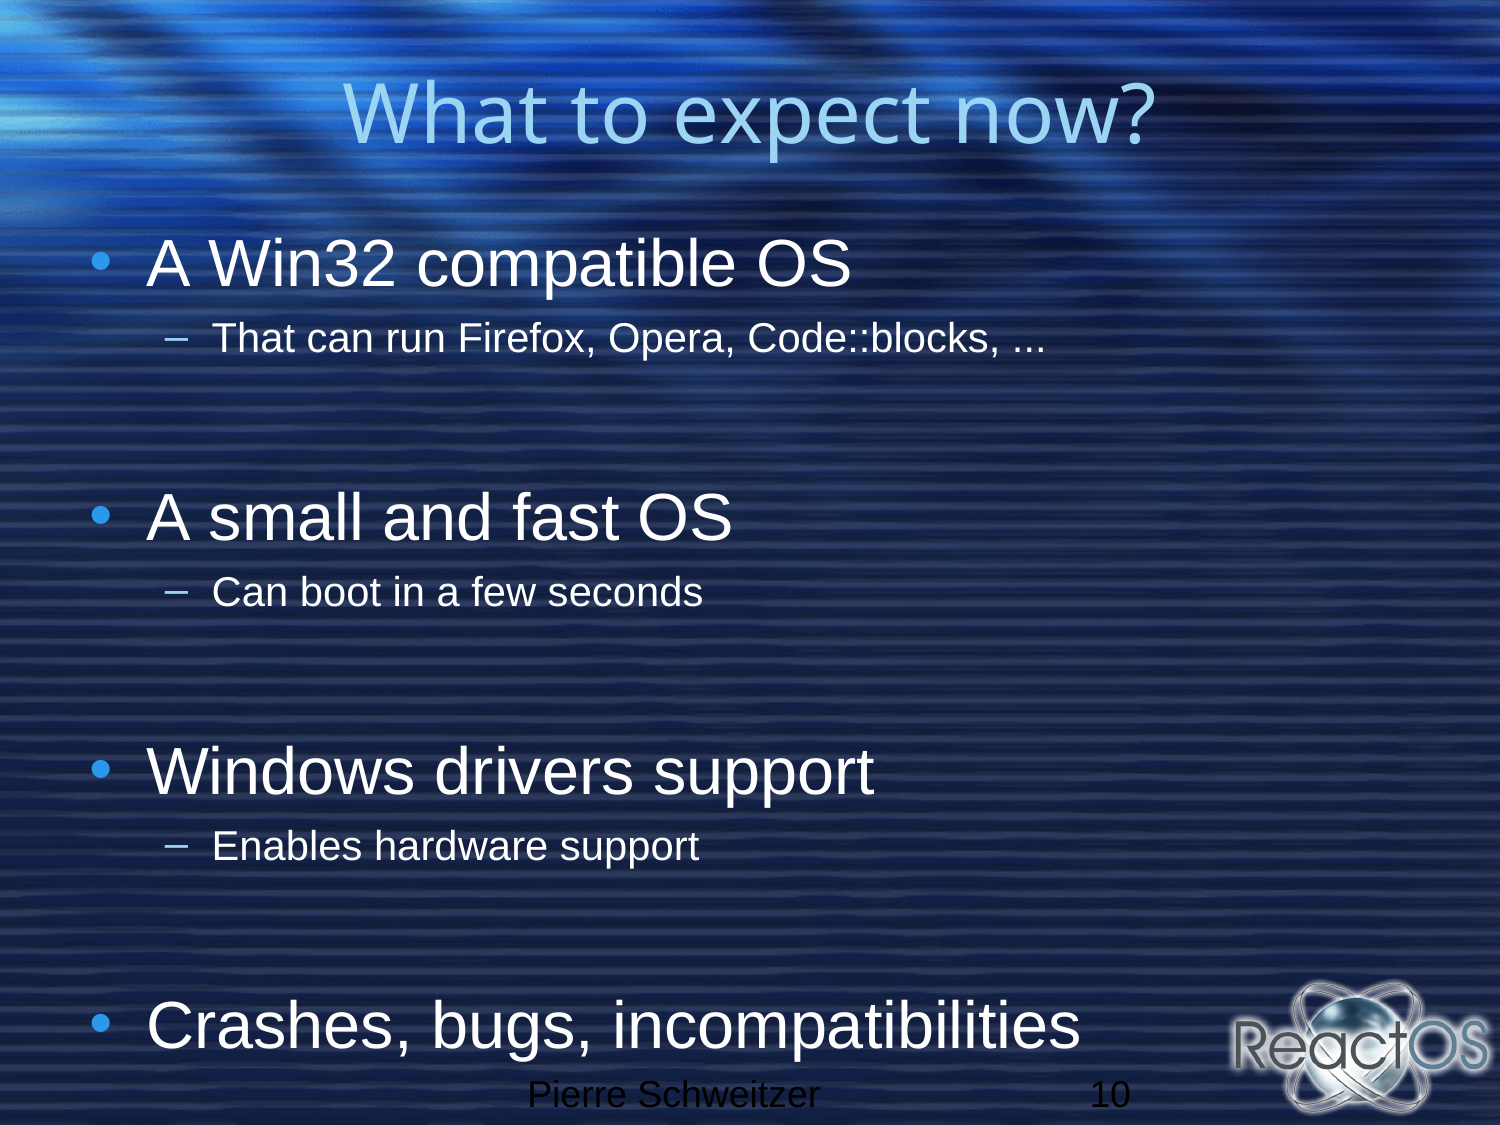

# What to expect now?
A Win32 compatible OS
That can run Firefox, Opera, Code::blocks, ...
A small and fast OS
Can boot in a few seconds
Windows drivers support
Enables hardware support
Crashes, bugs, incompatibilities
Pierre Schweitzer
10